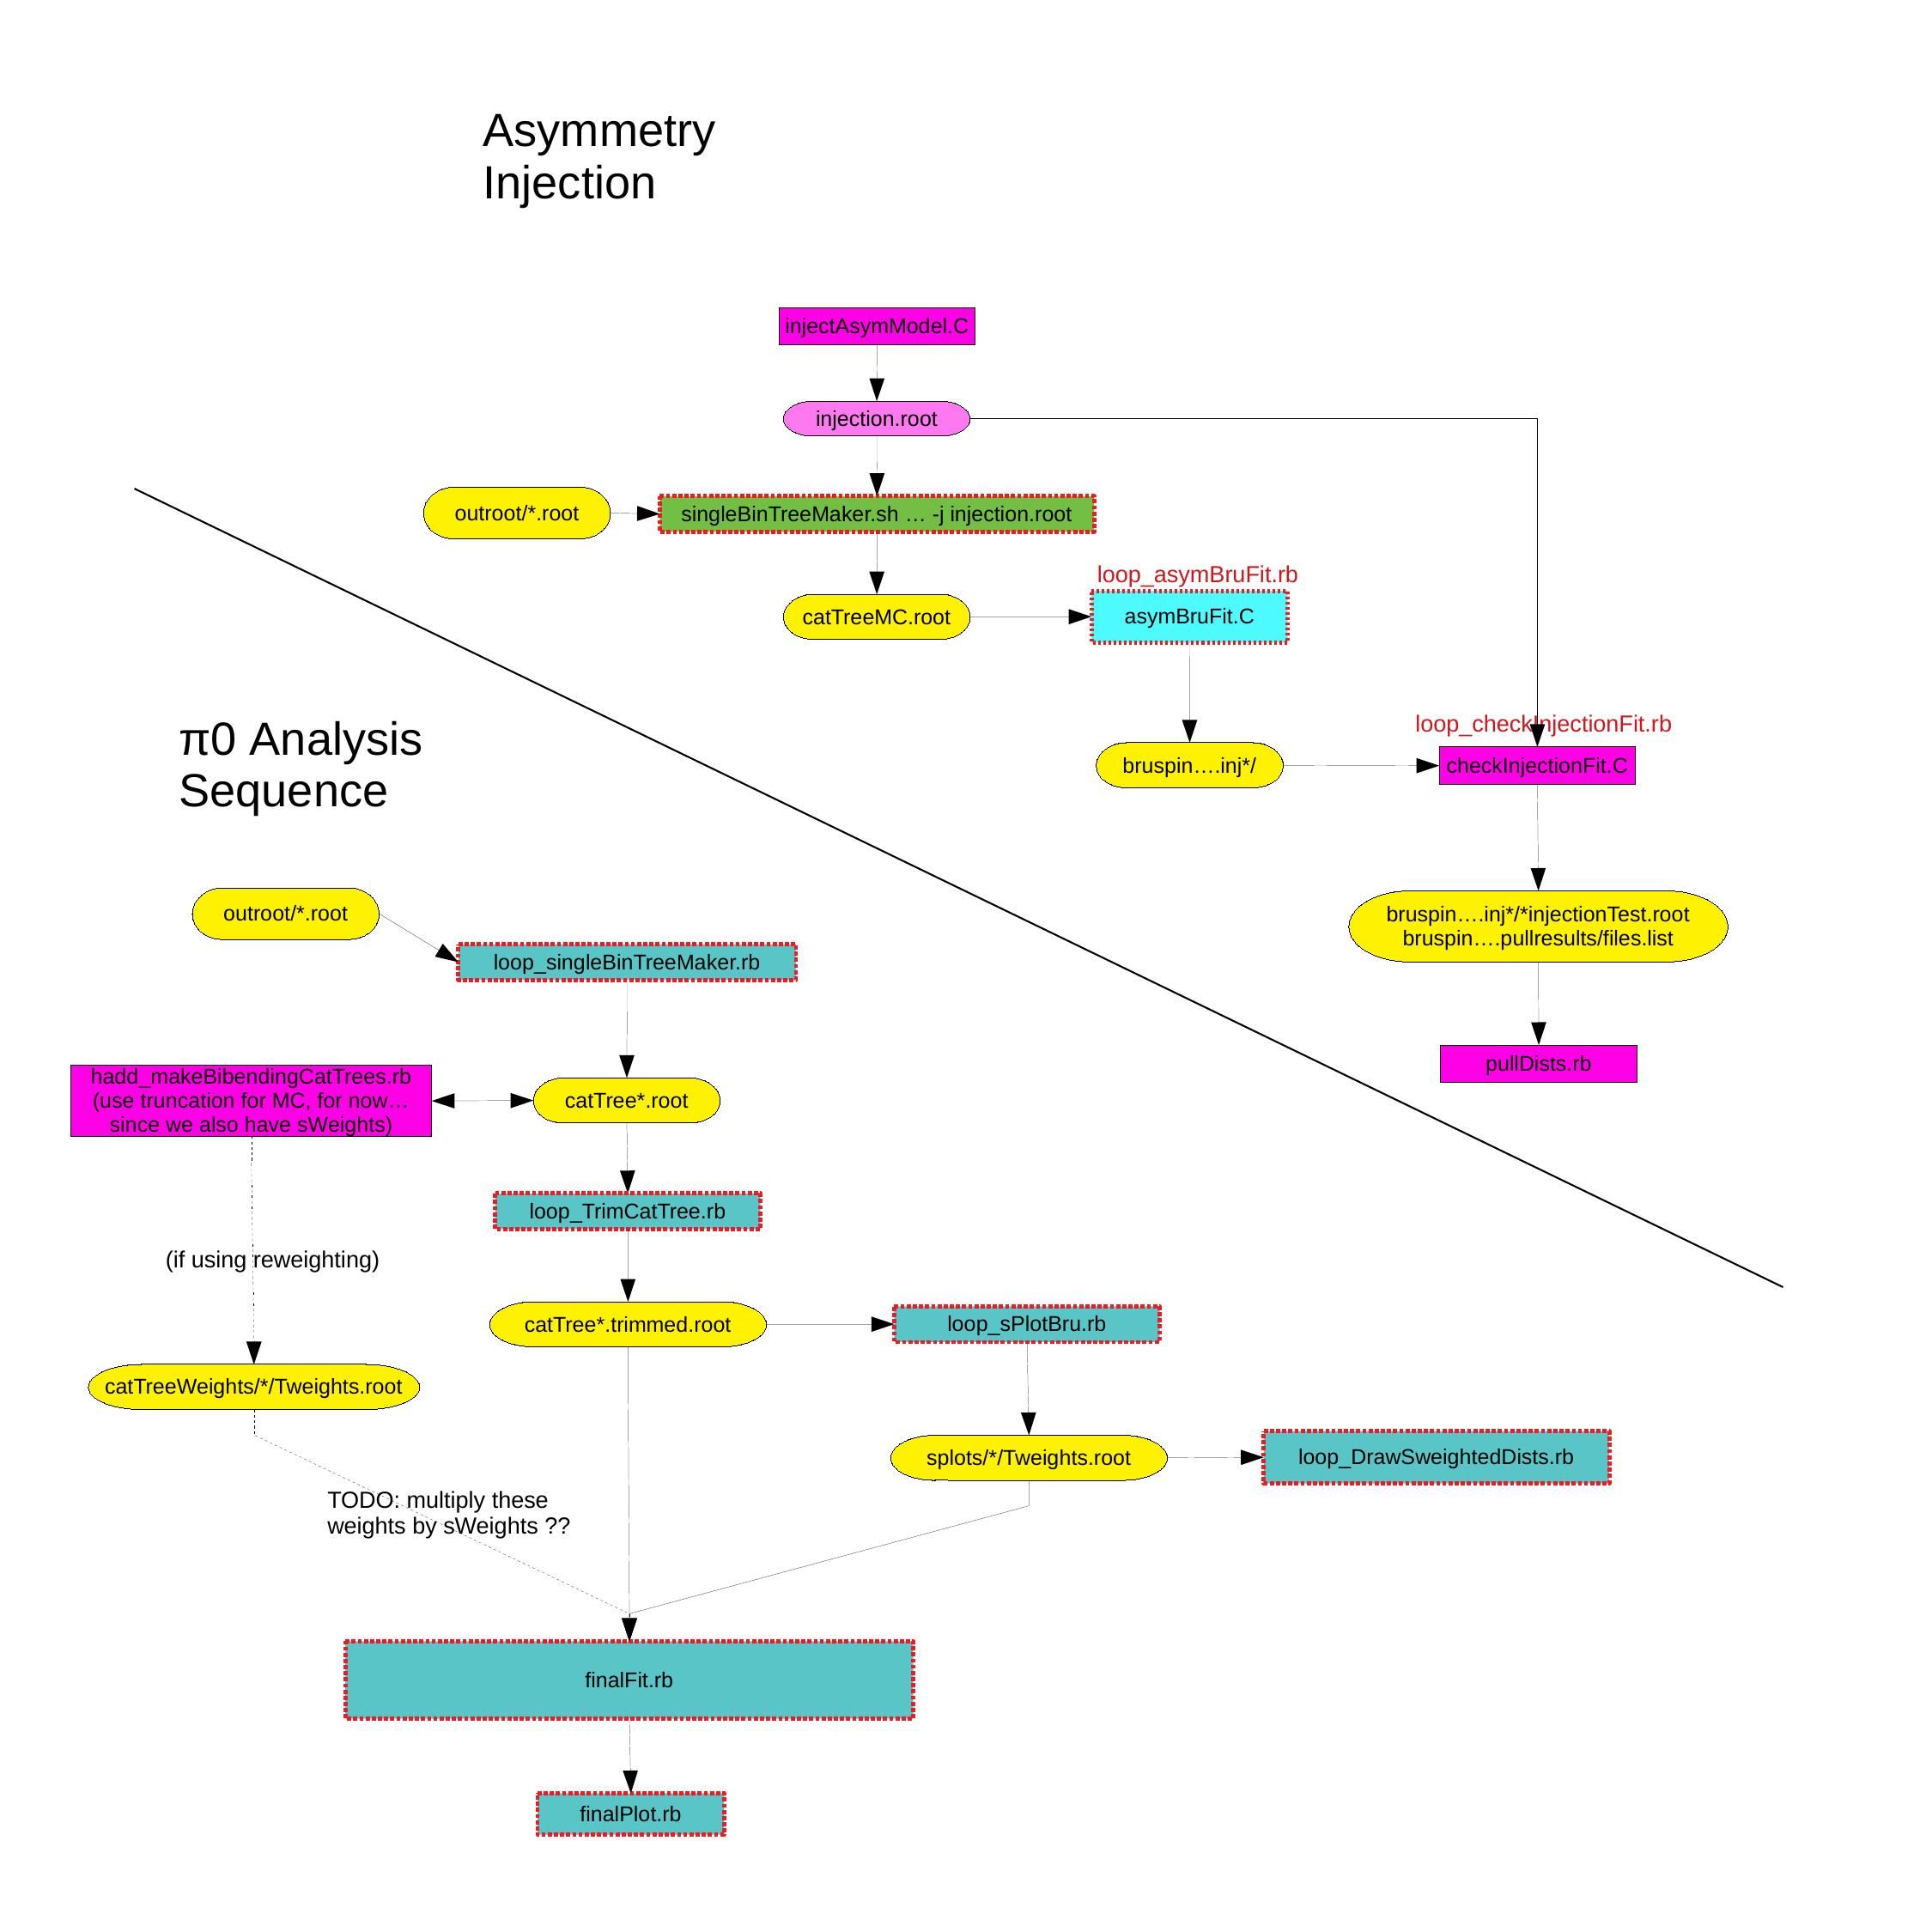

Asymmetry Injection
injectAsymModel.C
injection.root
outroot/*.root
singleBinTreeMaker.sh … -j injection.root
loop_asymBruFit.rb
asymBruFit.C
catTreeMC.root
loop_checkInjectionFit.rb
π0 Analysis Sequence
bruspin….inj*/
checkInjectionFit.C
outroot/*.root
bruspin….inj*/*injectionTest.root
bruspin….pullresults/files.list
loop_singleBinTreeMaker.rb
pullDists.rb
hadd_makeBibendingCatTrees.rb
(use truncation for MC, for now…
since we also have sWeights)
catTree*.root
loop_TrimCatTree.rb
(if using reweighting)
catTree*.trimmed.root
loop_sPlotBru.rb
catTreeWeights/*/Tweights.root
loop_DrawSweightedDists.rb
splots/*/Tweights.root
TODO: multiply these weights by sWeights ??
finalFit.rb
finalPlot.rb